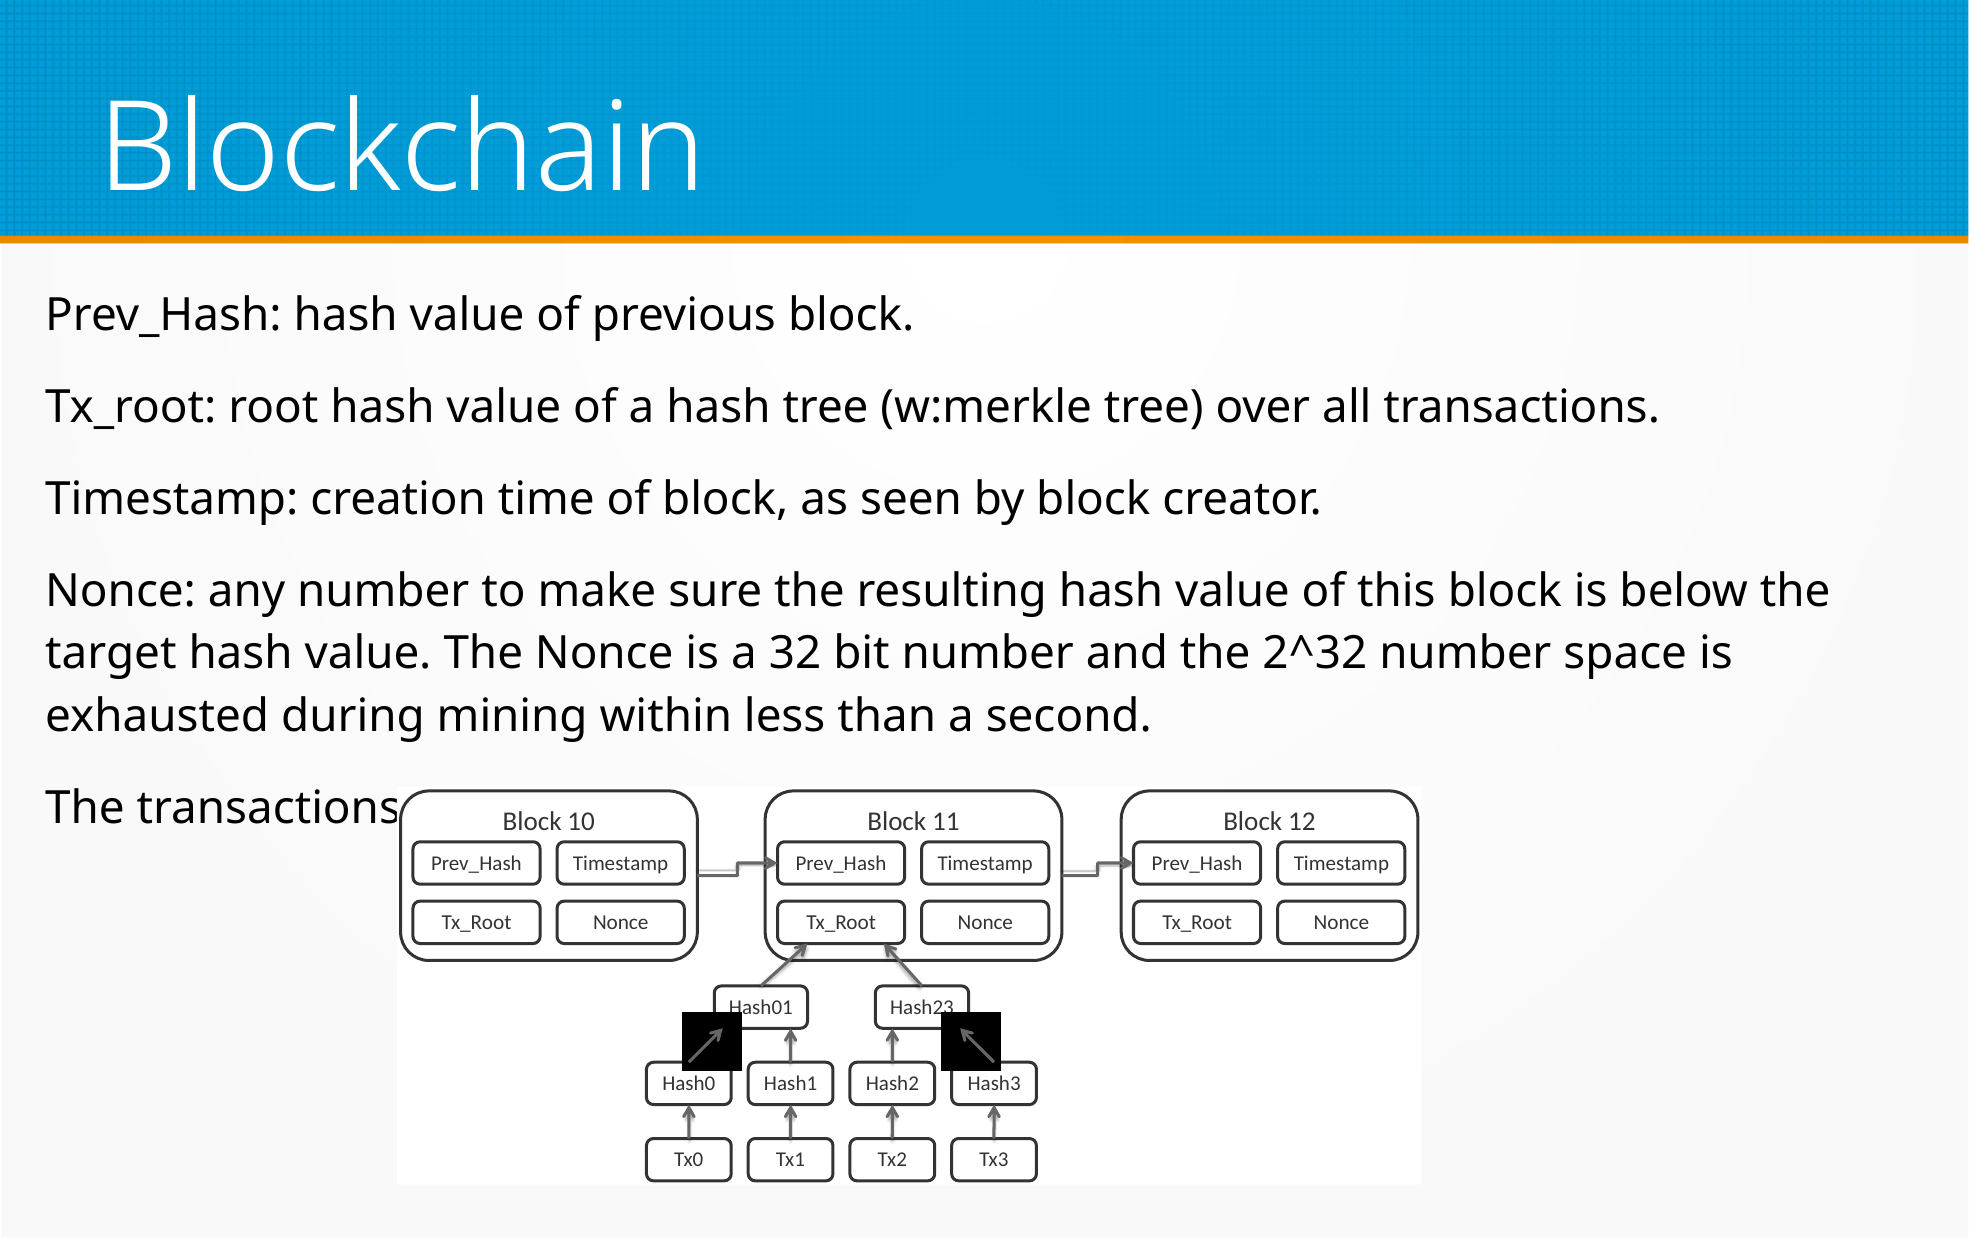

# Blockchain
Prev_Hash: hash value of previous block.
Tx_root: root hash value of a hash tree (w:merkle tree) over all transactions.
Timestamp: creation time of block, as seen by block creator.
Nonce: any number to make sure the resulting hash value of this block is below the target hash value. The Nonce is a 32 bit number and the 2^32 number space is exhausted during mining within less than a second.
The transactions (Tx0, Tx1, ...) are appended to the block.